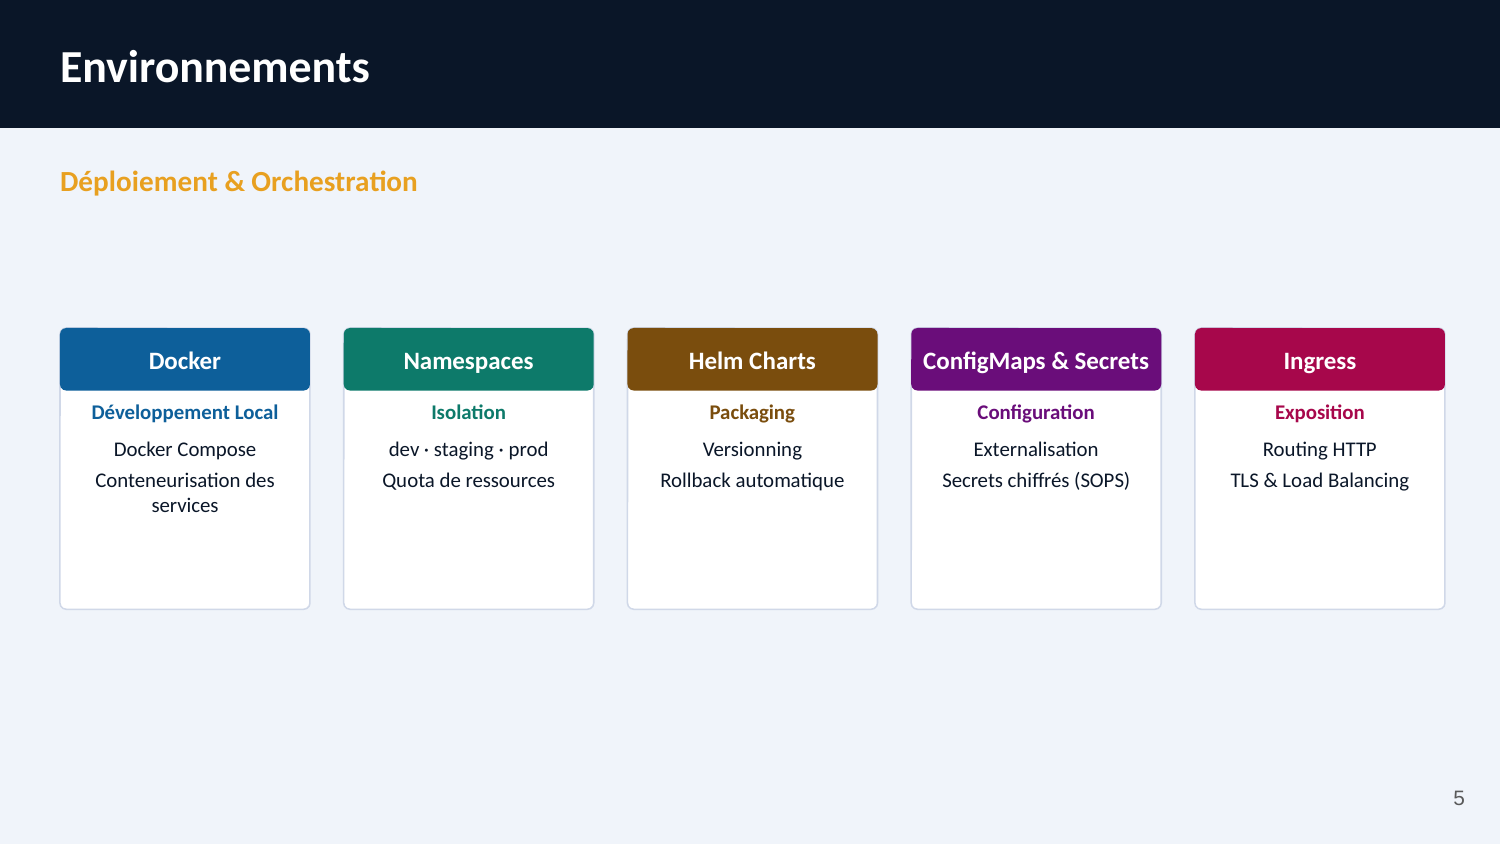

Environnements
Déploiement & Orchestration
Docker
Développement Local
Docker Compose
Conteneurisation des services
Namespaces
Isolation
dev · staging · prod
Quota de ressources
Helm Charts
Packaging
Versionning
Rollback automatique
ConfigMaps & Secrets
Configuration
Externalisation
Secrets chiffrés (SOPS)
Ingress
Exposition
Routing HTTP
TLS & Load Balancing